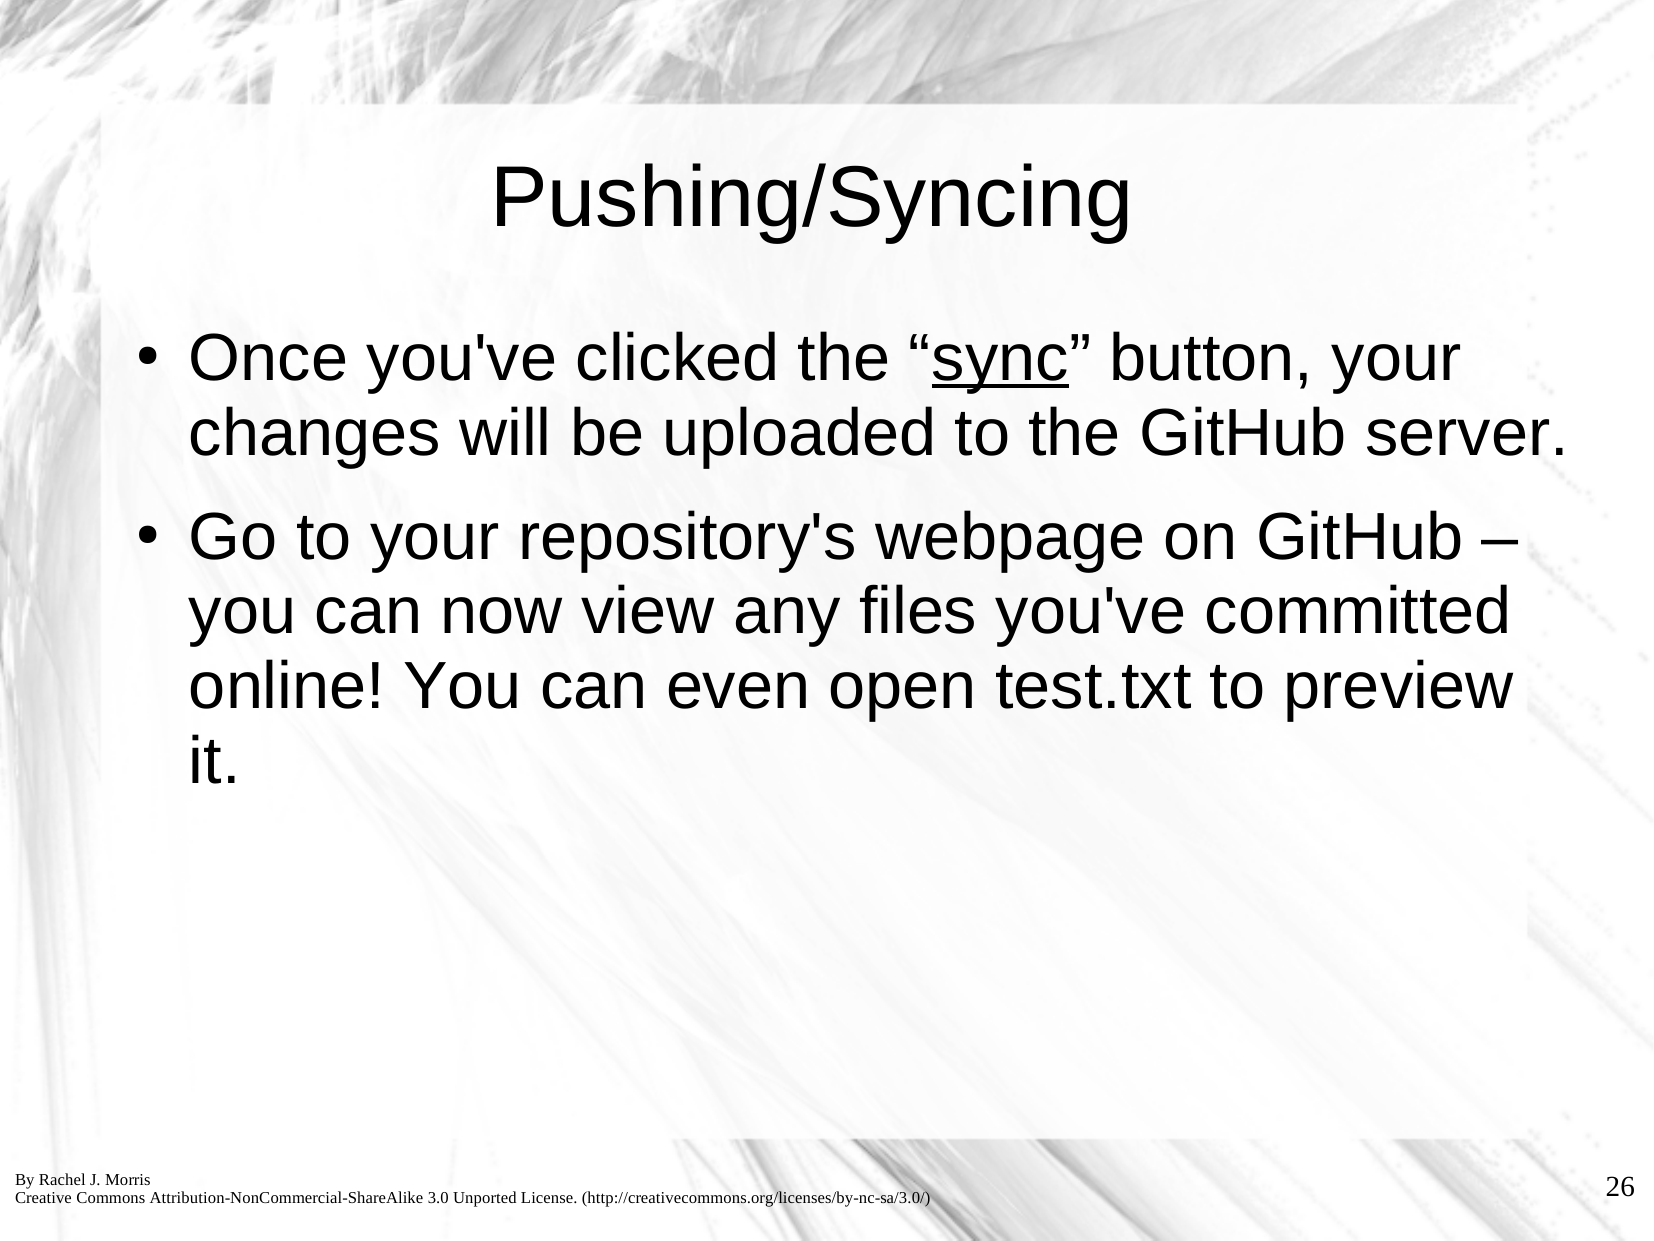

# Pushing/Syncing
Once you've clicked the “sync” button, your changes will be uploaded to the GitHub server.
Go to your repository's webpage on GitHub – you can now view any files you've committed online! You can even open test.txt to preview it.
26